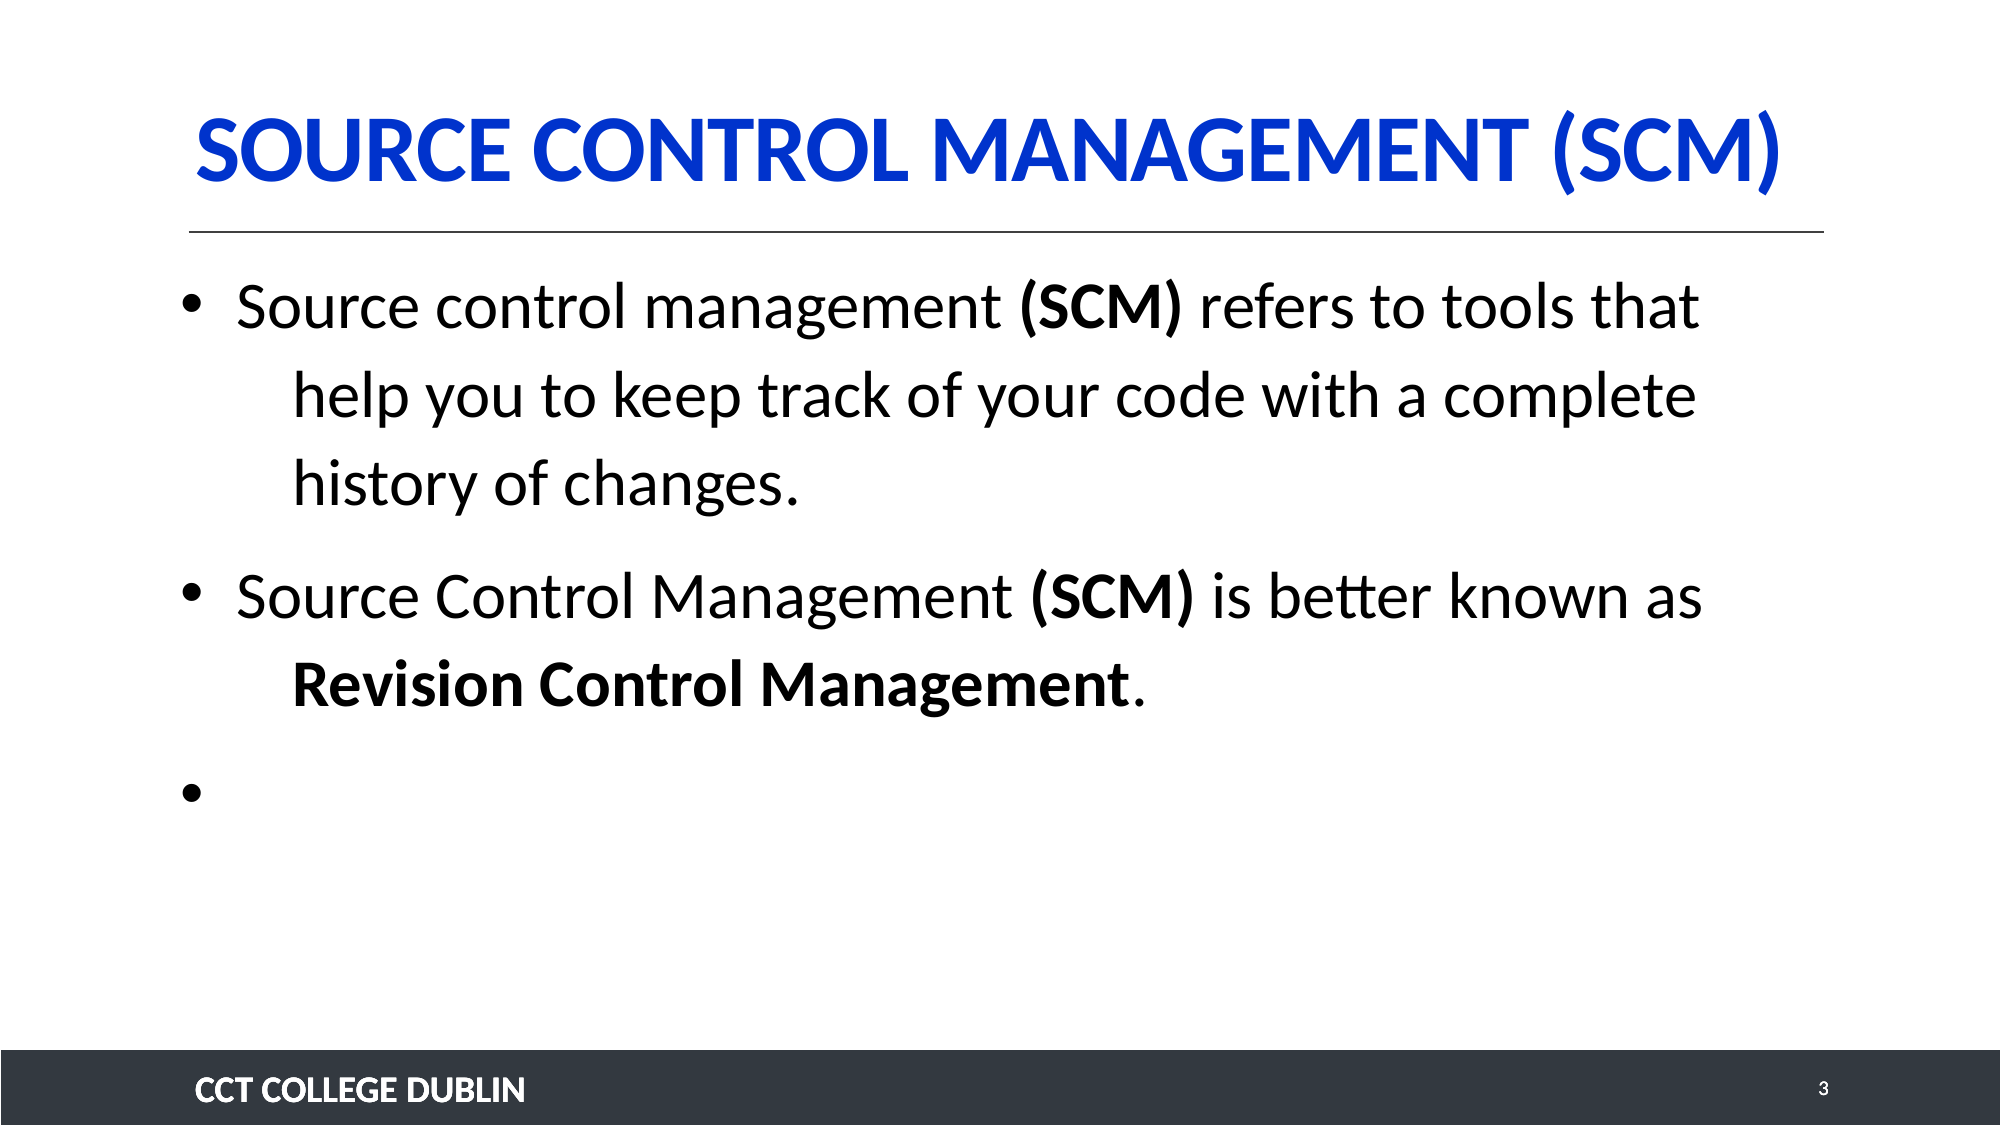

# SOURCE CONTROL MANAGEMENT (SCM)
Source control management (SCM) refers to tools that help you to keep track of your code with a complete history of changes.
Source Control Management (SCM) is better known as Revision Control Management.
CCT COLLEGE DUBLIN
CCT COLLEGE DUBLIN
CCT COLLEGE DUBLIN
3
3
3